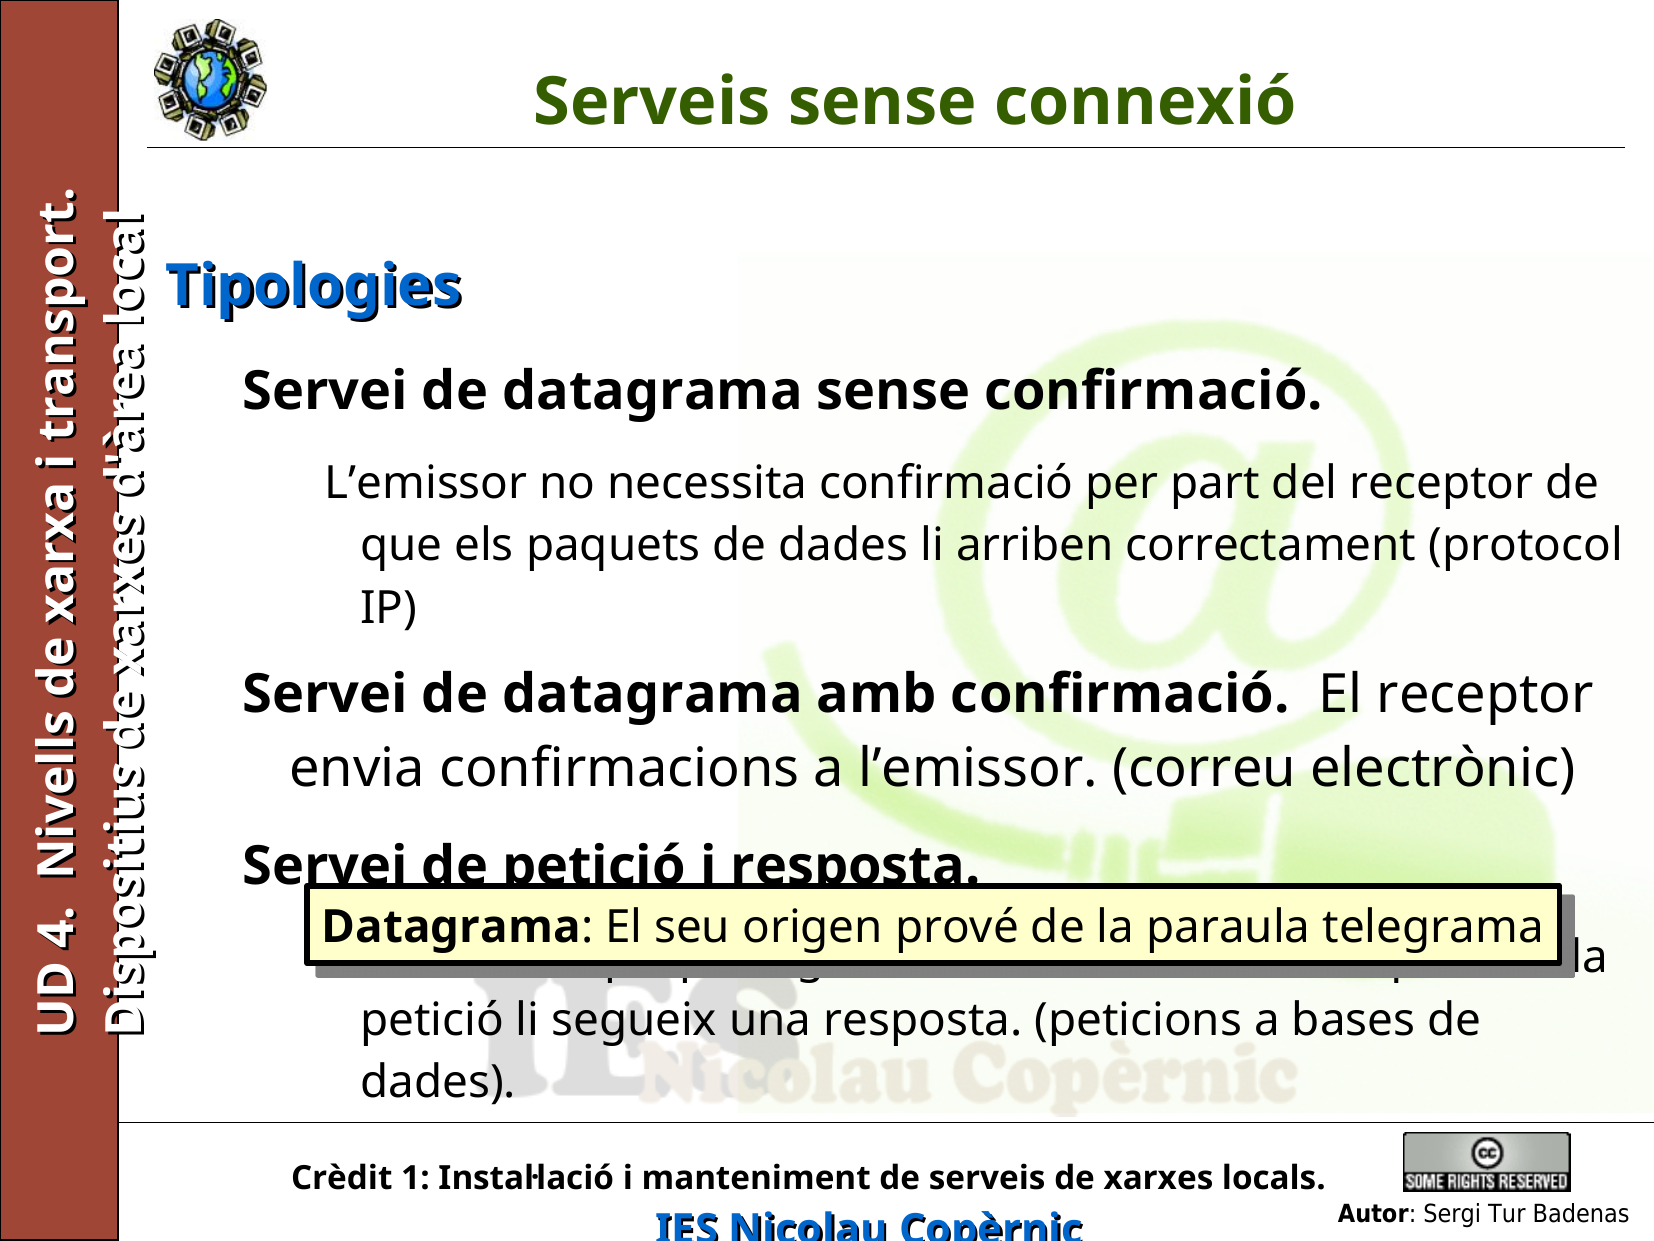

# Serveis sense connexió
Tipologies
Servei de datagrama sense confirmació.
L’emissor no necessita confirmació per part del receptor de que els paquets de dades li arriben correctament (protocol IP)
Servei de datagrama amb confirmació. El receptor envia confirmacions a l’emissor. (correu electrònic)
Servei de petició i resposta.
 És un servei propi de gestió interactiva basat en que a cada petició li segueix una resposta. (peticions a bases de dades).
Datagrama: El seu origen prové de la paraula telegrama